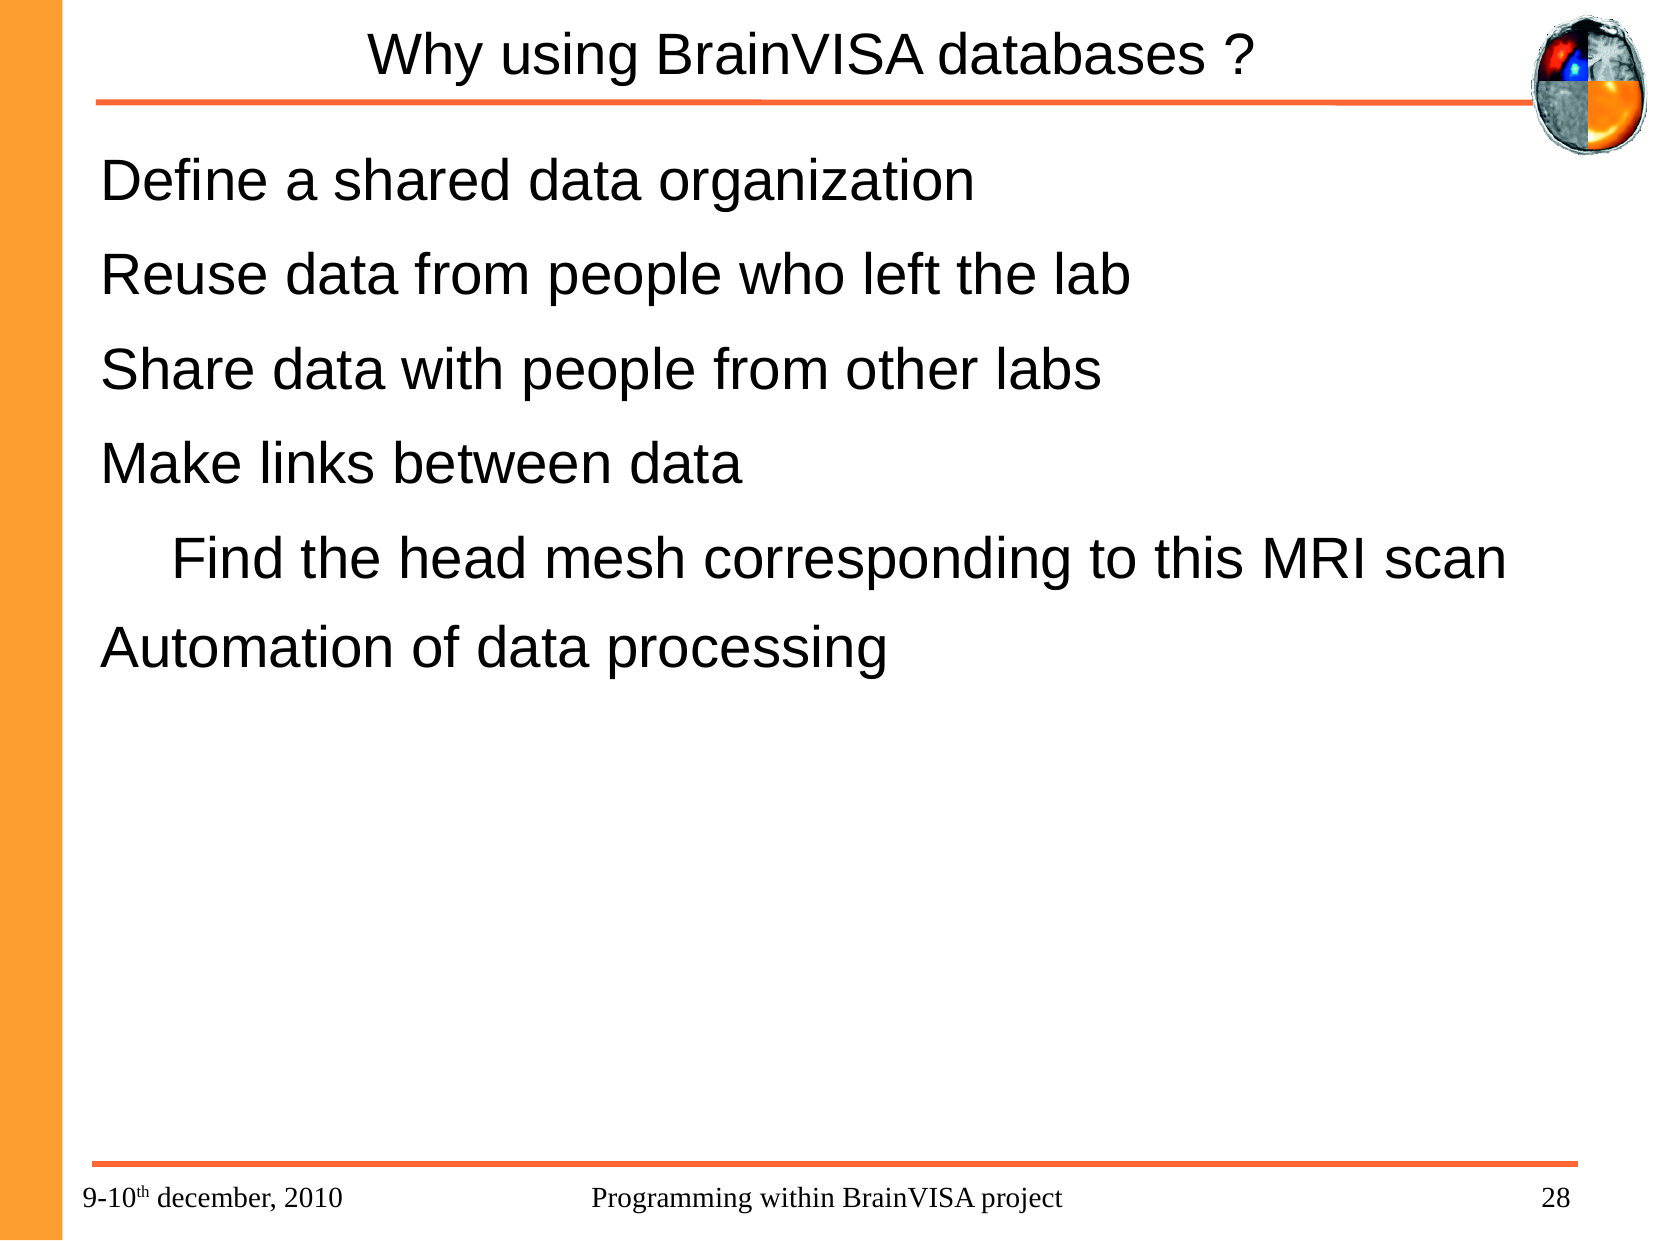

# Why using BrainVISA databases ?
Define a shared data organization
Reuse data from people who left the lab
Share data with people from other labs
Make links between data
Find the head mesh corresponding to this MRI scan
Automation of data processing
28